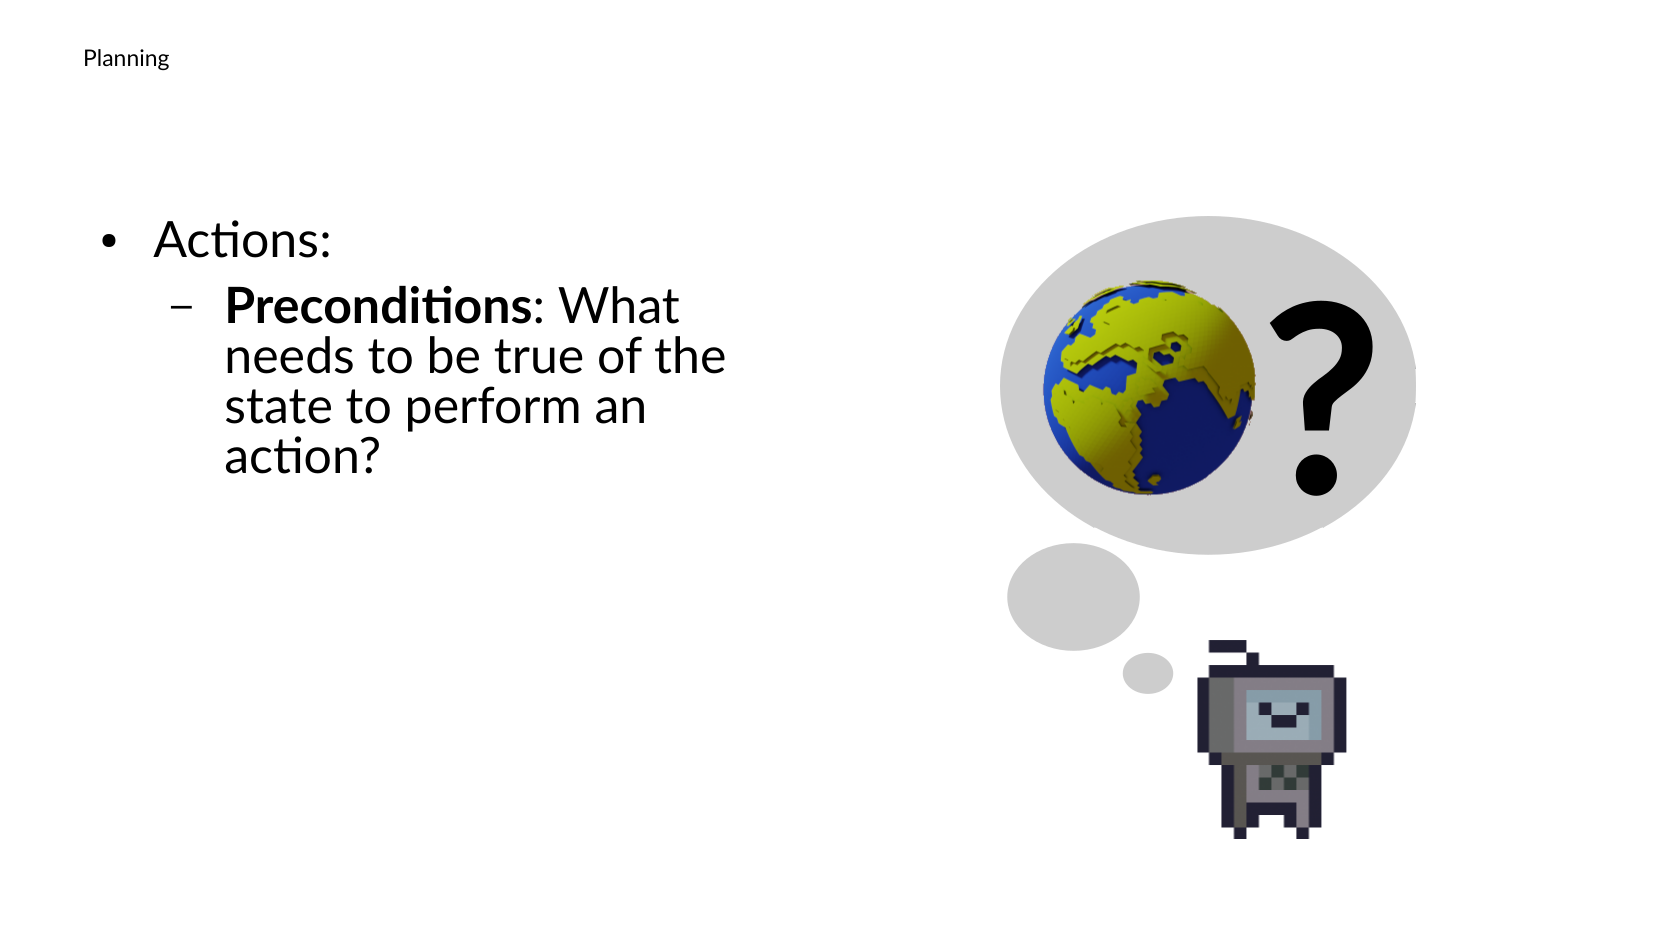

# Planning
Actions:
Preconditions: What needs to be true of the state to perform an action?